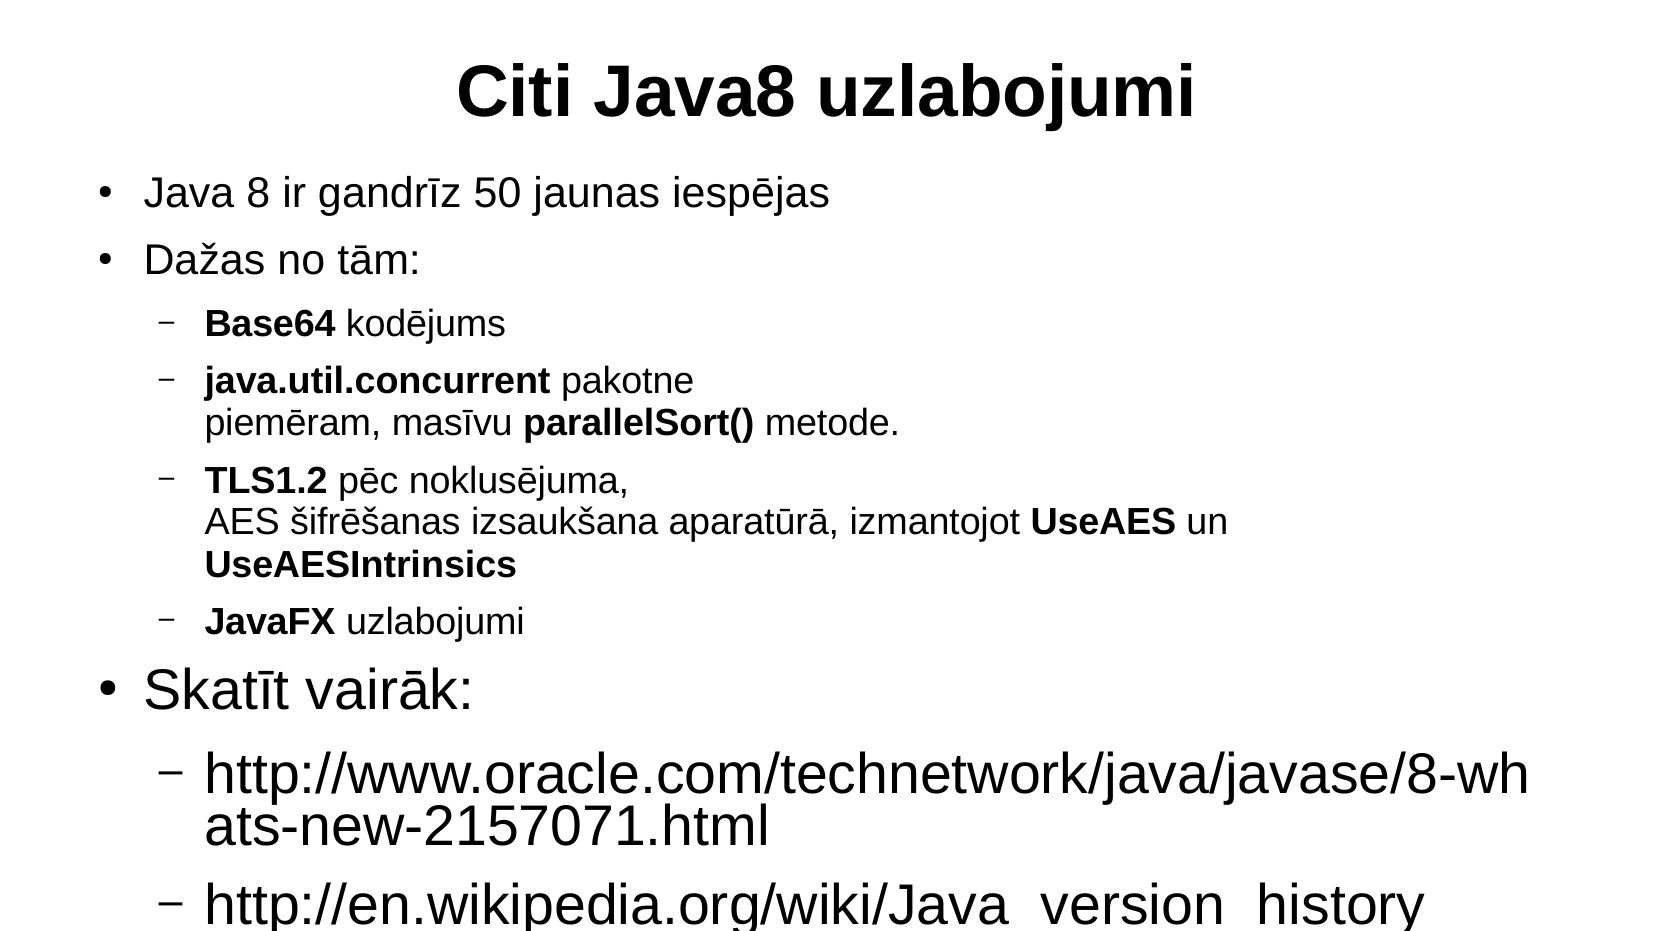

# Citi Java8 uzlabojumi
Java 8 ir gandrīz 50 jaunas iespējas
Dažas no tām:
Base64 kodējums
java.util.concurrent pakotne
piemēram, masīvu parallelSort() metode.
TLS1.2 pēc noklusējuma,
AES šifrēšanas izsaukšana aparatūrā, izmantojot UseAES un UseAESIntrinsics
JavaFX uzlabojumi
Skatīt vairāk:
http://www.oracle.com/technetwork/java/javase/8-whats-new-2157071.html
http://en.wikipedia.org/wiki/Java_version_history